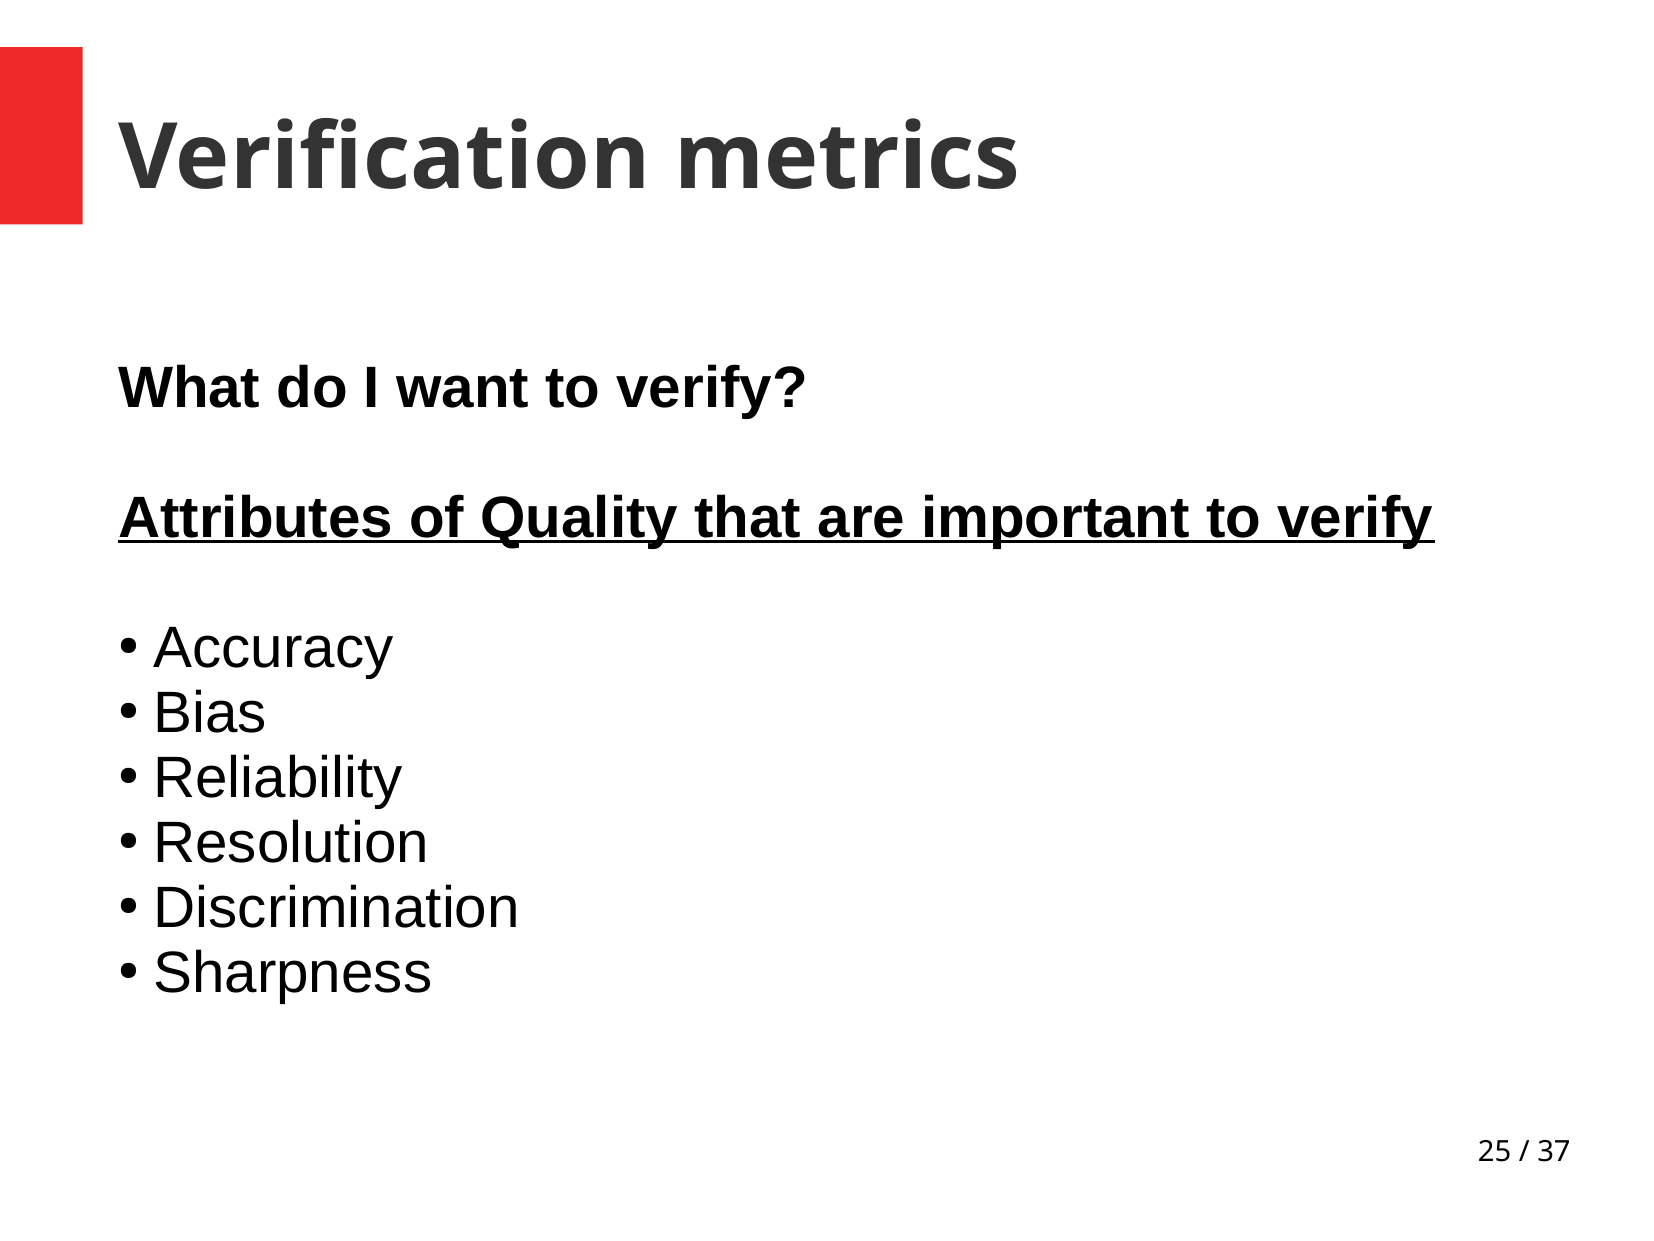

# Verification metrics
What do I want to verify?
Attributes of Quality that are important to verify
Accuracy
Bias
Reliability
Resolution
Discrimination
Sharpness
25